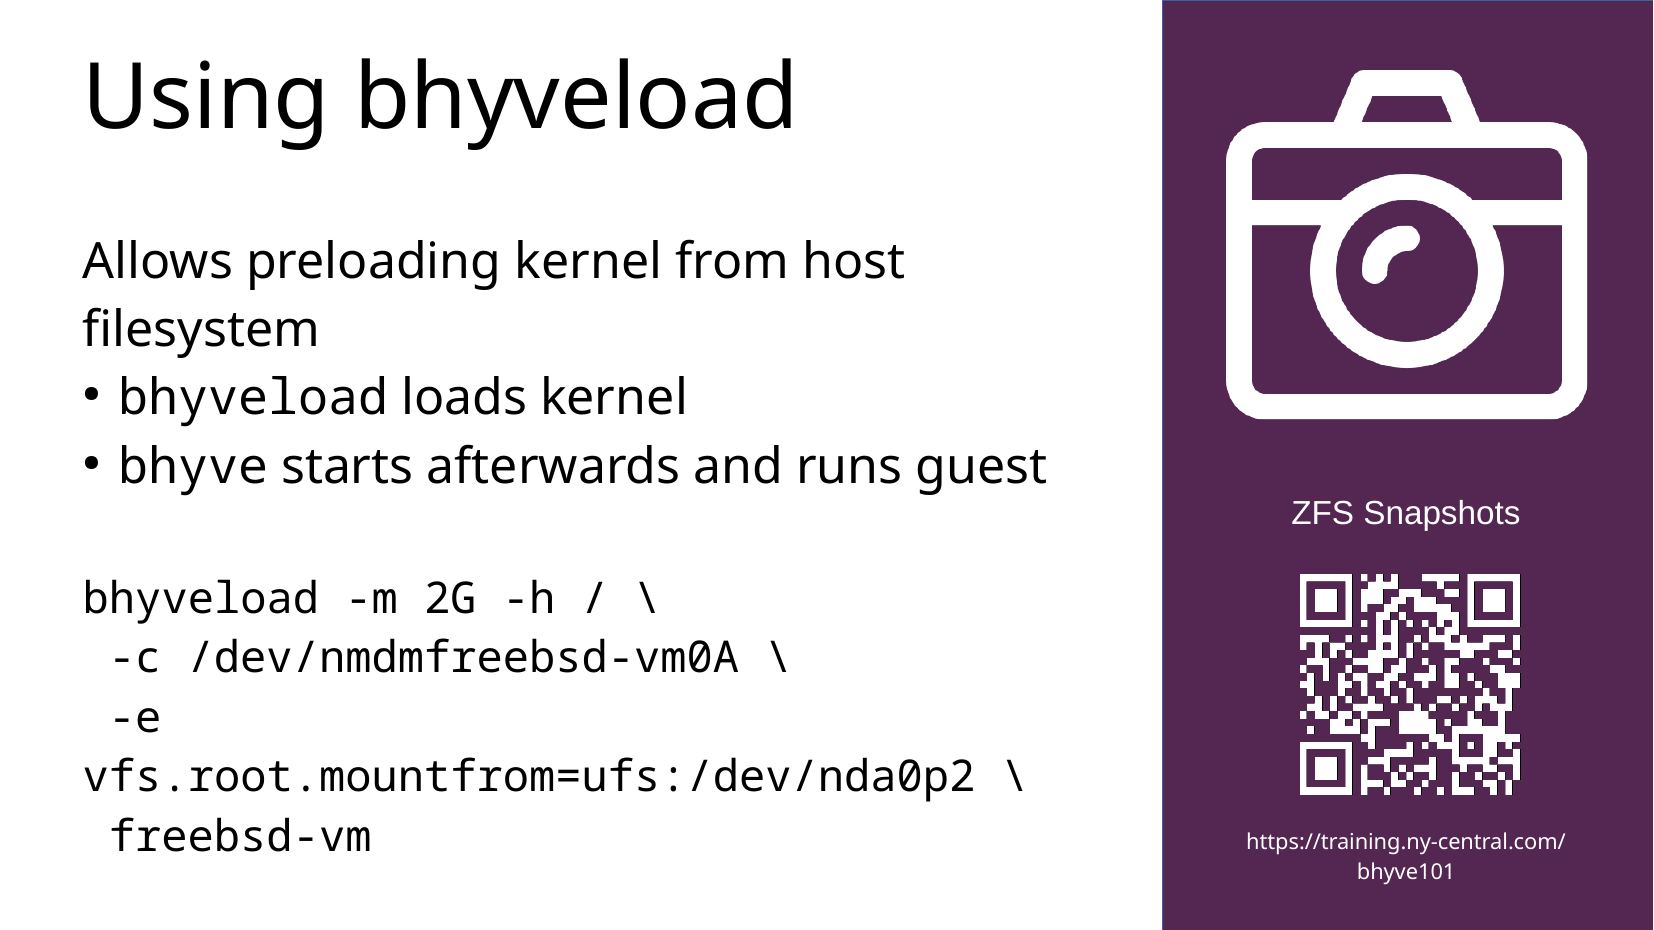

# Using bhyveload
Allows preloading kernel from host filesystem
bhyveload loads kernel
bhyve starts afterwards and runs guest
bhyveload -m 2G -h / \
 -c /dev/nmdmfreebsd-vm0A \
 -e vfs.root.mountfrom=ufs:/dev/nda0p2 \
 freebsd-vm
ZFS Snapshots
https://training.ny-central.com/bhyve101